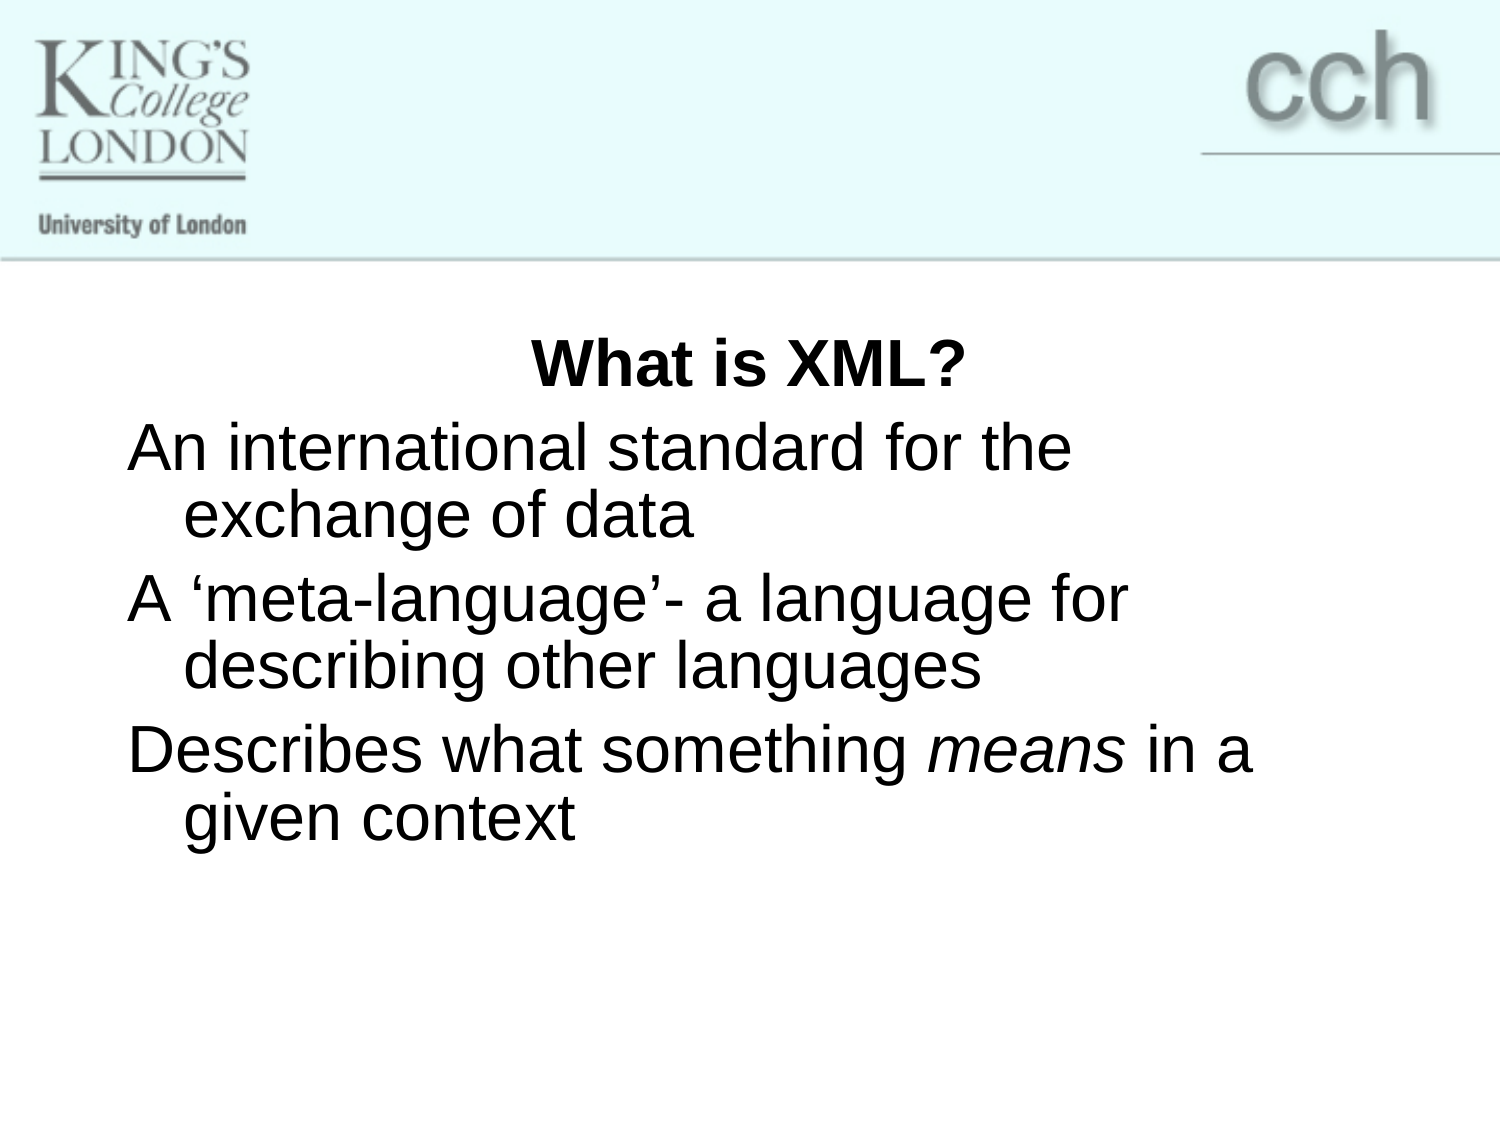

# What is XML?
An international standard for the exchange of data
A ‘meta-language’- a language for describing other languages
Describes what something means in a given context